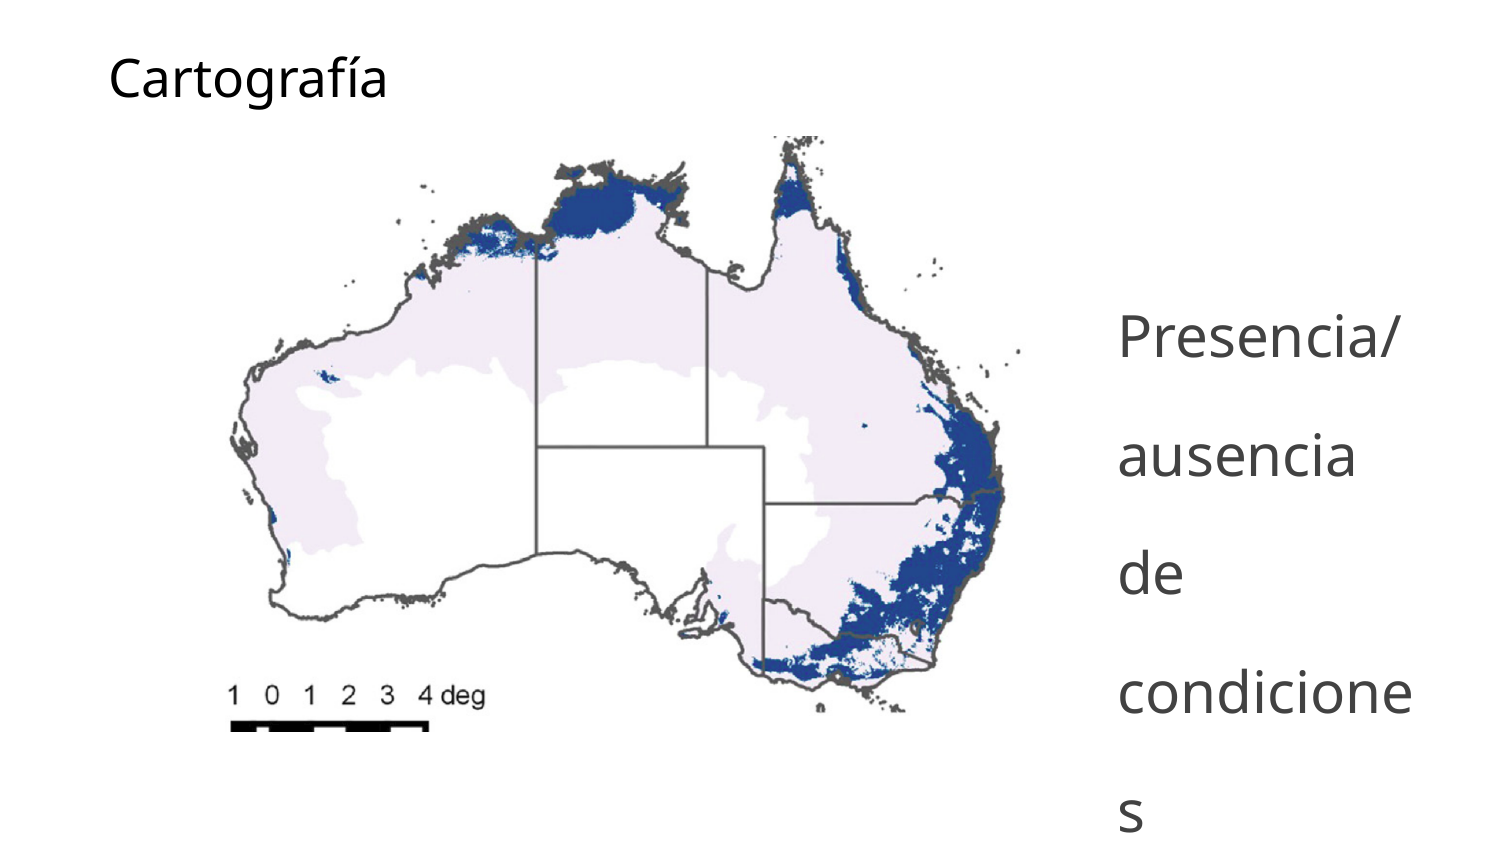

# Cartografía
Presencia/ausencia de condiciones ambientales adecuadas